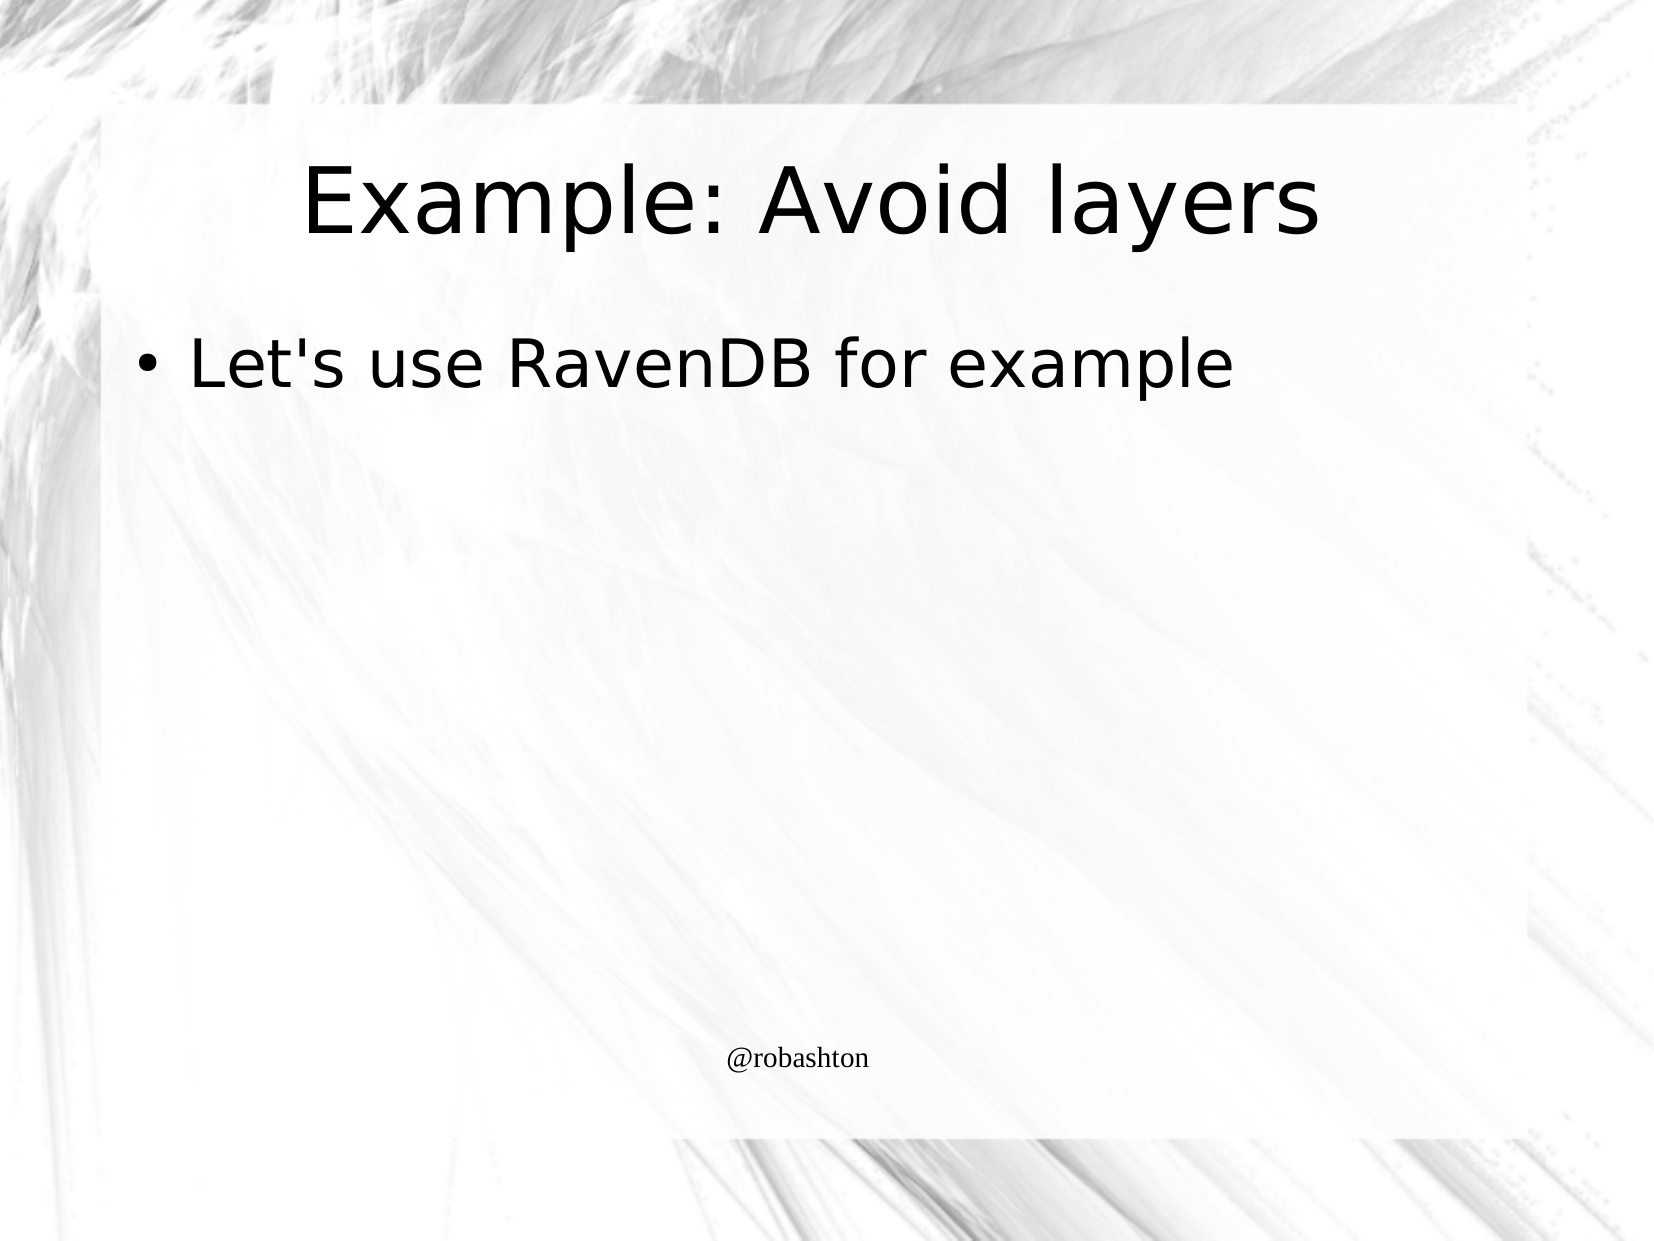

# Example: Avoid layers
Let's use RavenDB for example
@robashton